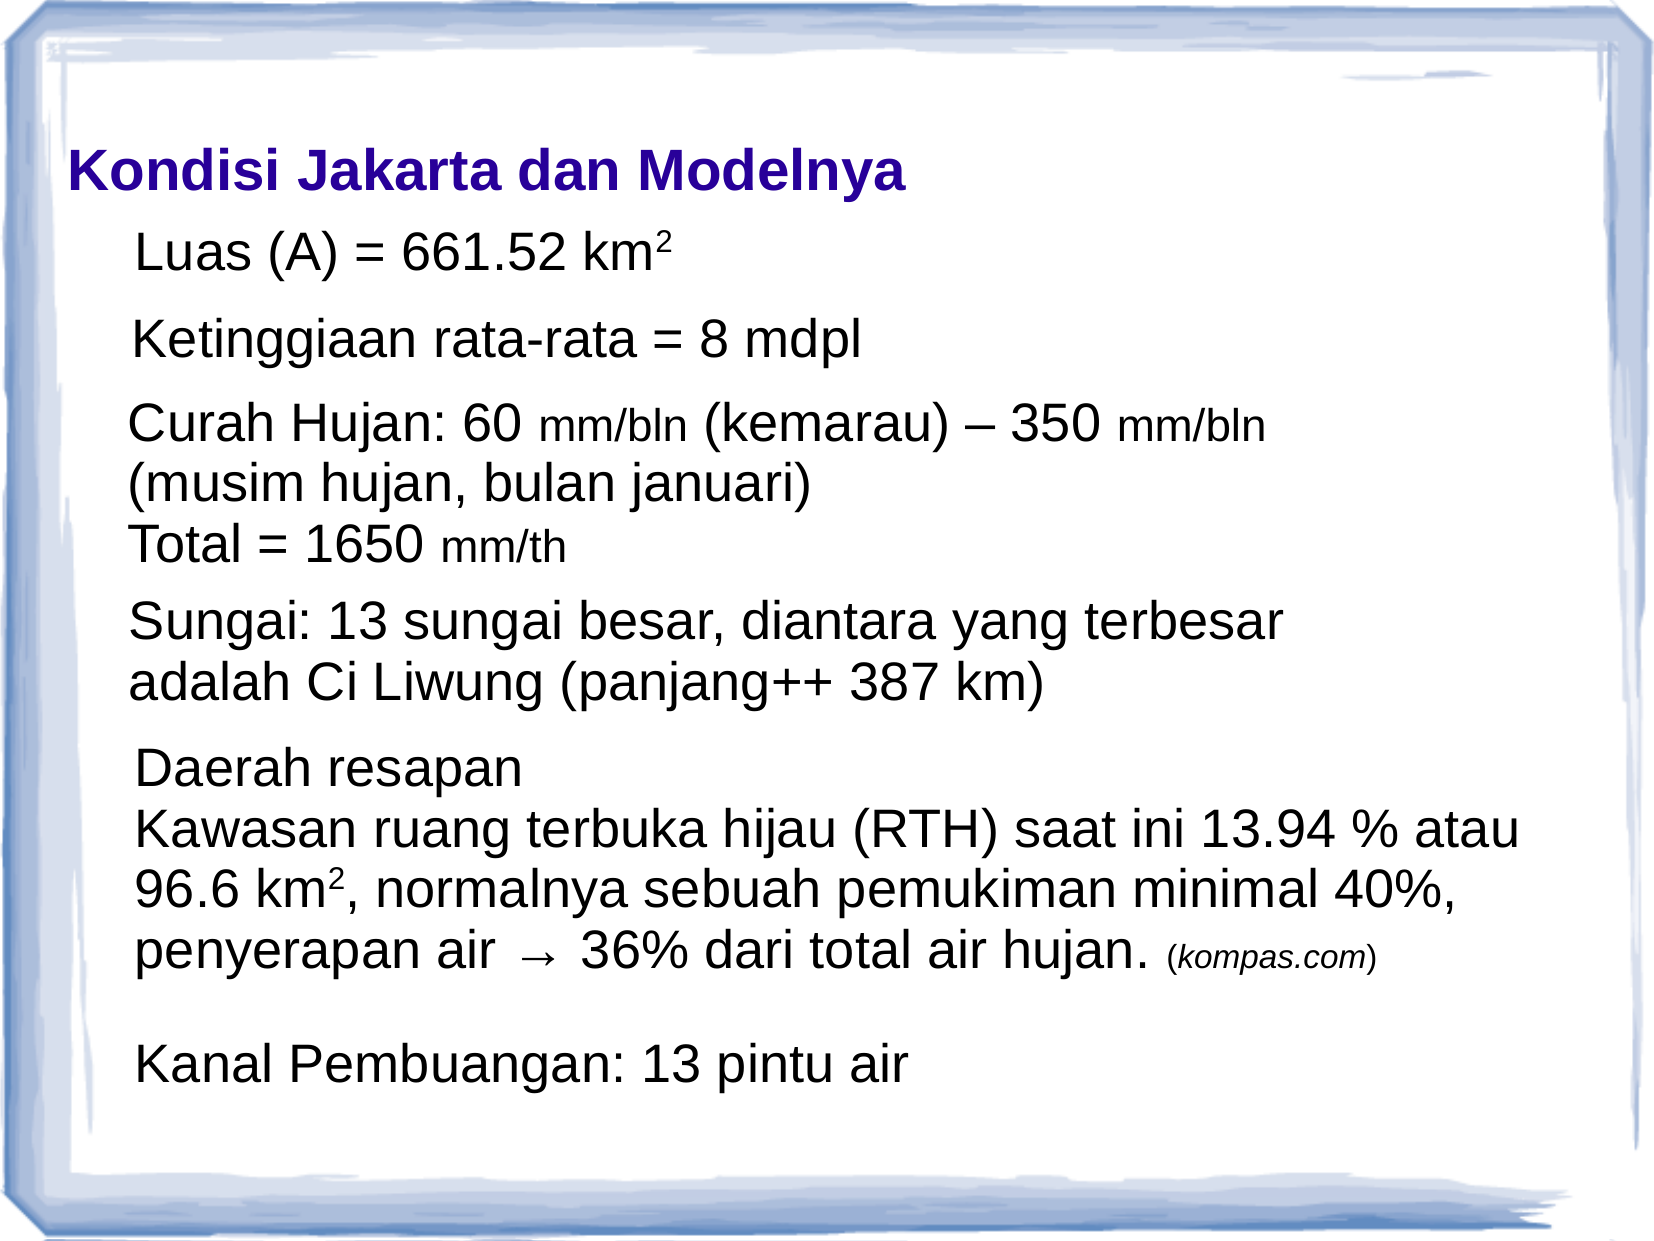

# Kondisi Jakarta dan Modelnya
Luas (A) = 661.52 km2
Ketinggiaan rata-rata = 8 mdpl
Curah Hujan: 60 mm/bln (kemarau) – 350 mm/bln (musim hujan, bulan januari)
Total = 1650 mm/th
Sungai: 13 sungai besar, diantara yang terbesar adalah Ci Liwung (panjang++ 387 km)
Daerah resapan
Kawasan ruang terbuka hijau (RTH) saat ini 13.94 % atau 96.6 km2, normalnya sebuah pemukiman minimal 40%, penyerapan air → 36% dari total air hujan. (kompas.com)
Kanal Pembuangan: 13 pintu air